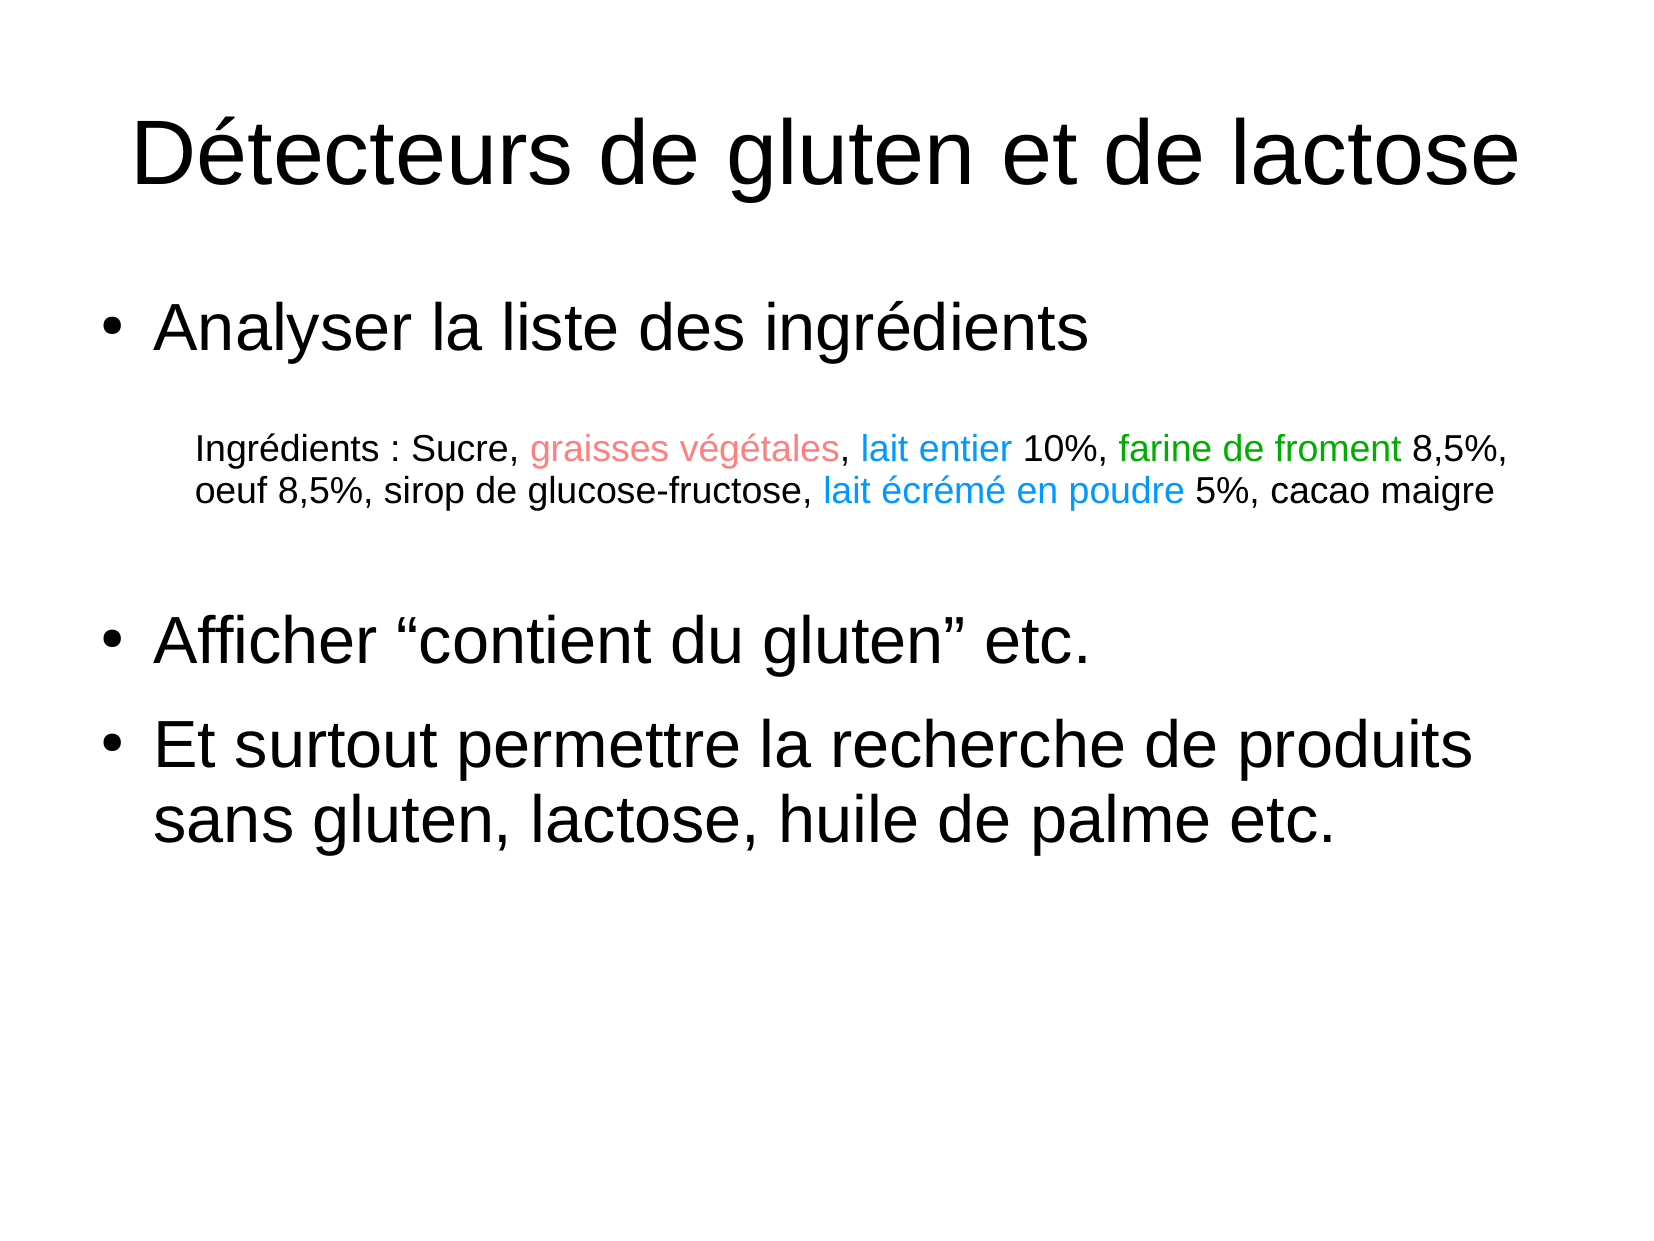

# Détecteurs de gluten et de lactose
Analyser la liste des ingrédients
Afficher “contient du gluten” etc.
Et surtout permettre la recherche de produits sans gluten, lactose, huile de palme etc.
Ingrédients : Sucre, graisses végétales, lait entier 10%, farine de froment 8,5%, oeuf 8,5%, sirop de glucose-fructose, lait écrémé en poudre 5%, cacao maigre